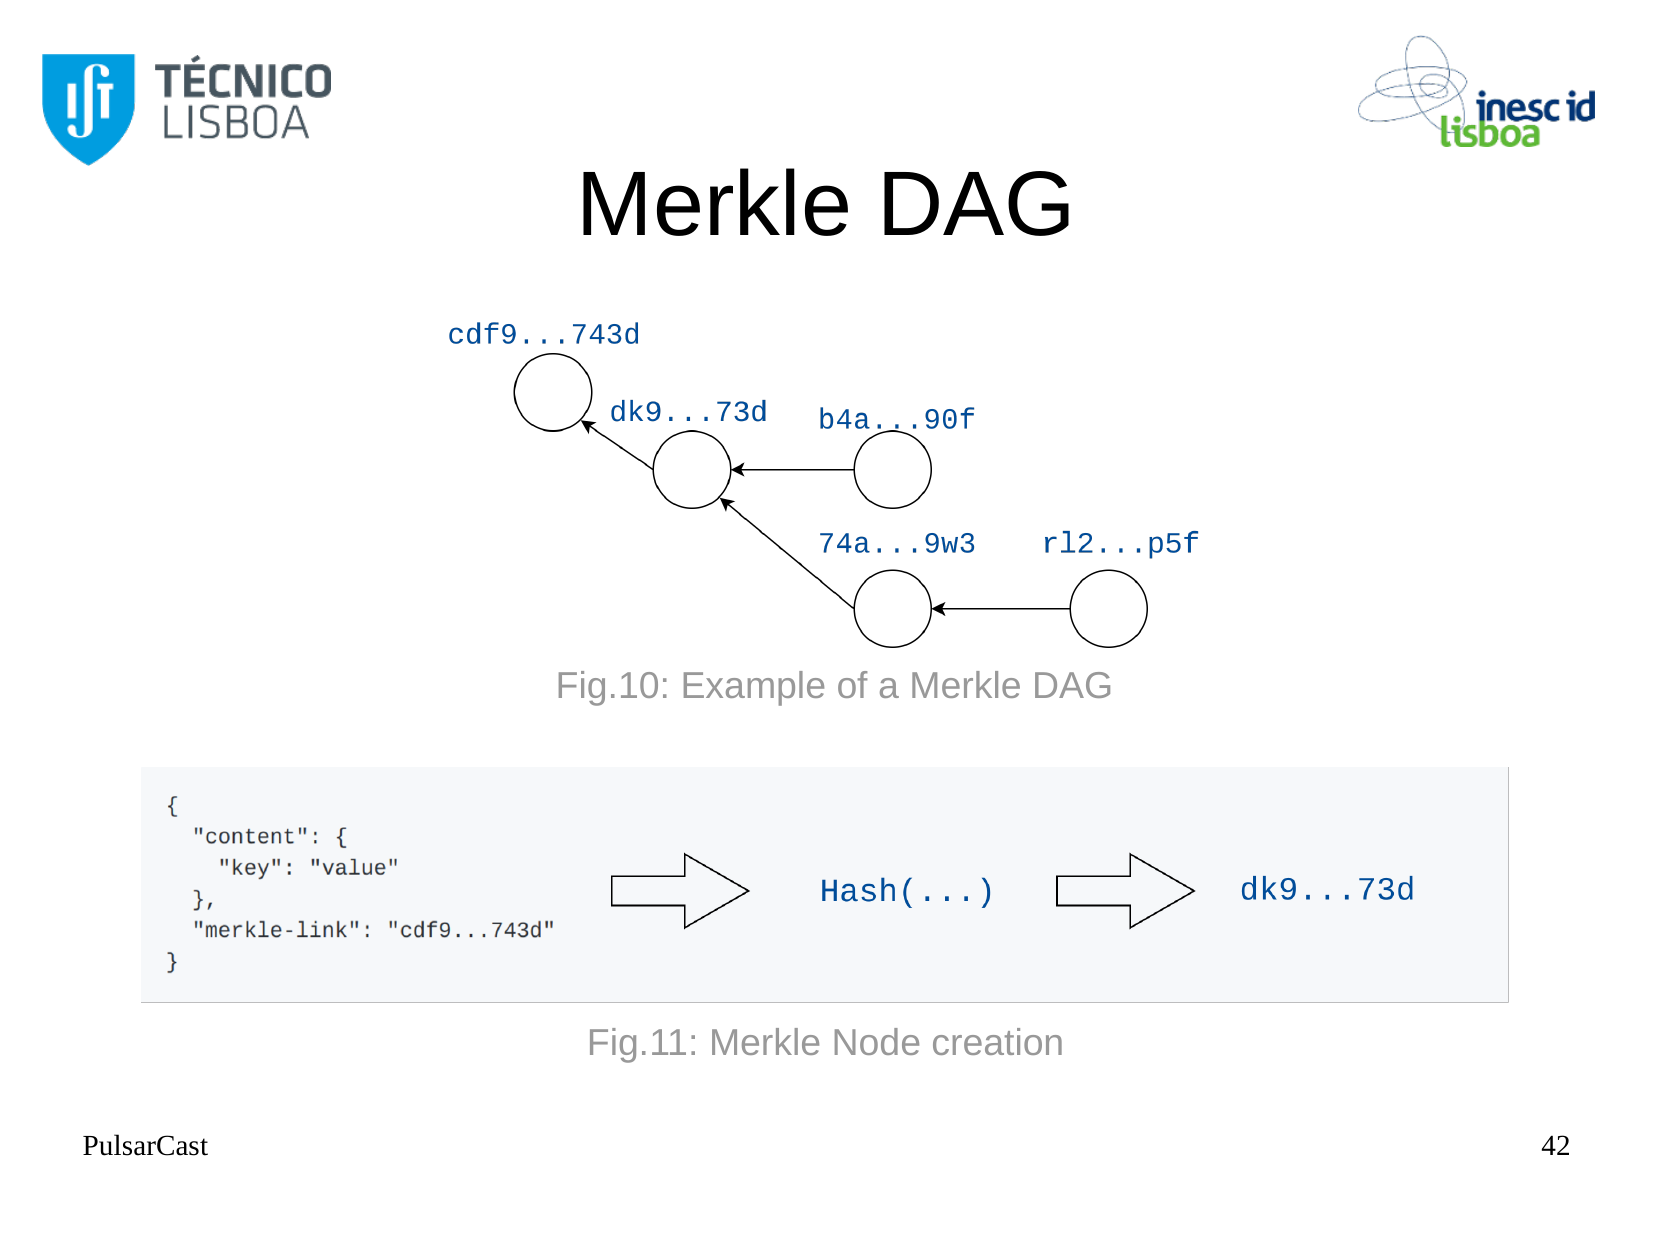

# Merkle DAG
Fig.10: Example of a Merkle DAG
Fig.11: Merkle Node creation
PulsarCast
42